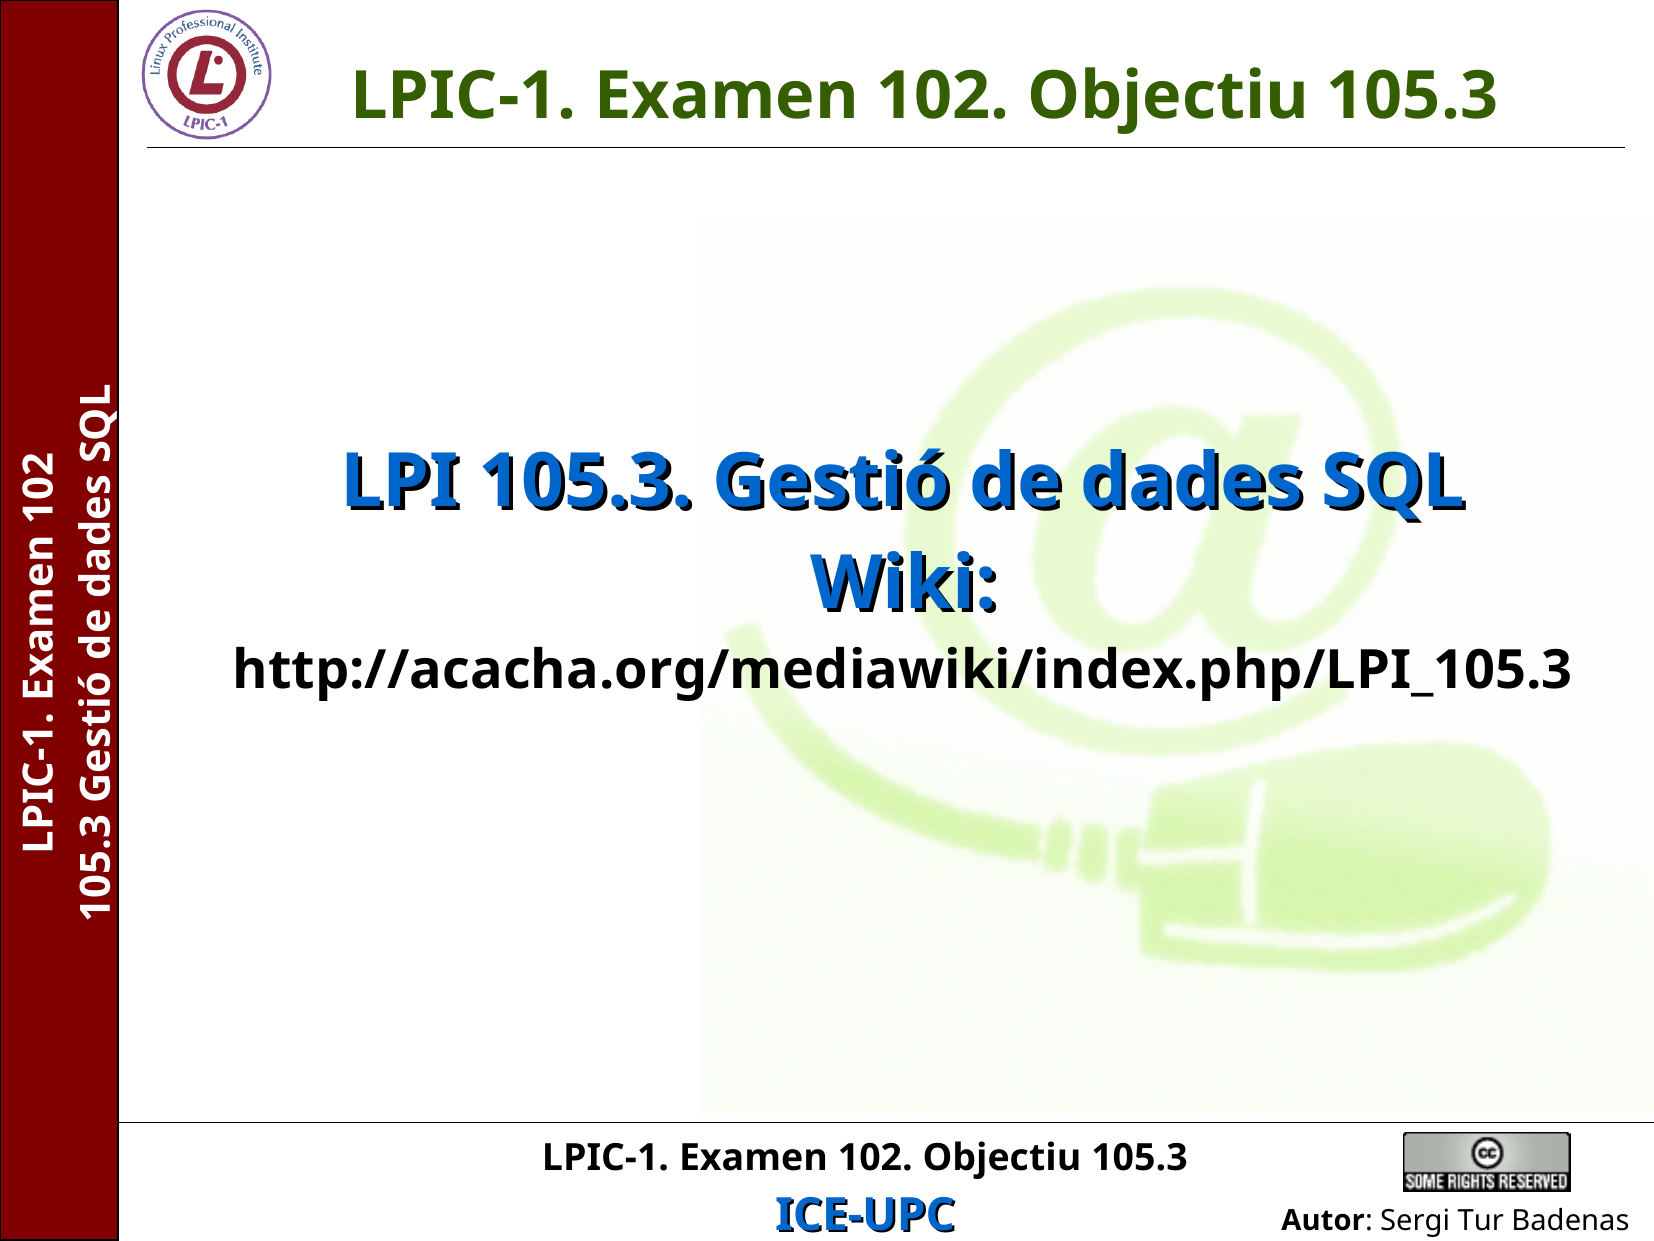

LPIC-1. Examen 102. Objectiu 105.3
# LPI 105.3. Gestió de dades SQL
Wiki:
http://acacha.org/mediawiki/index.php/LPI_105.3